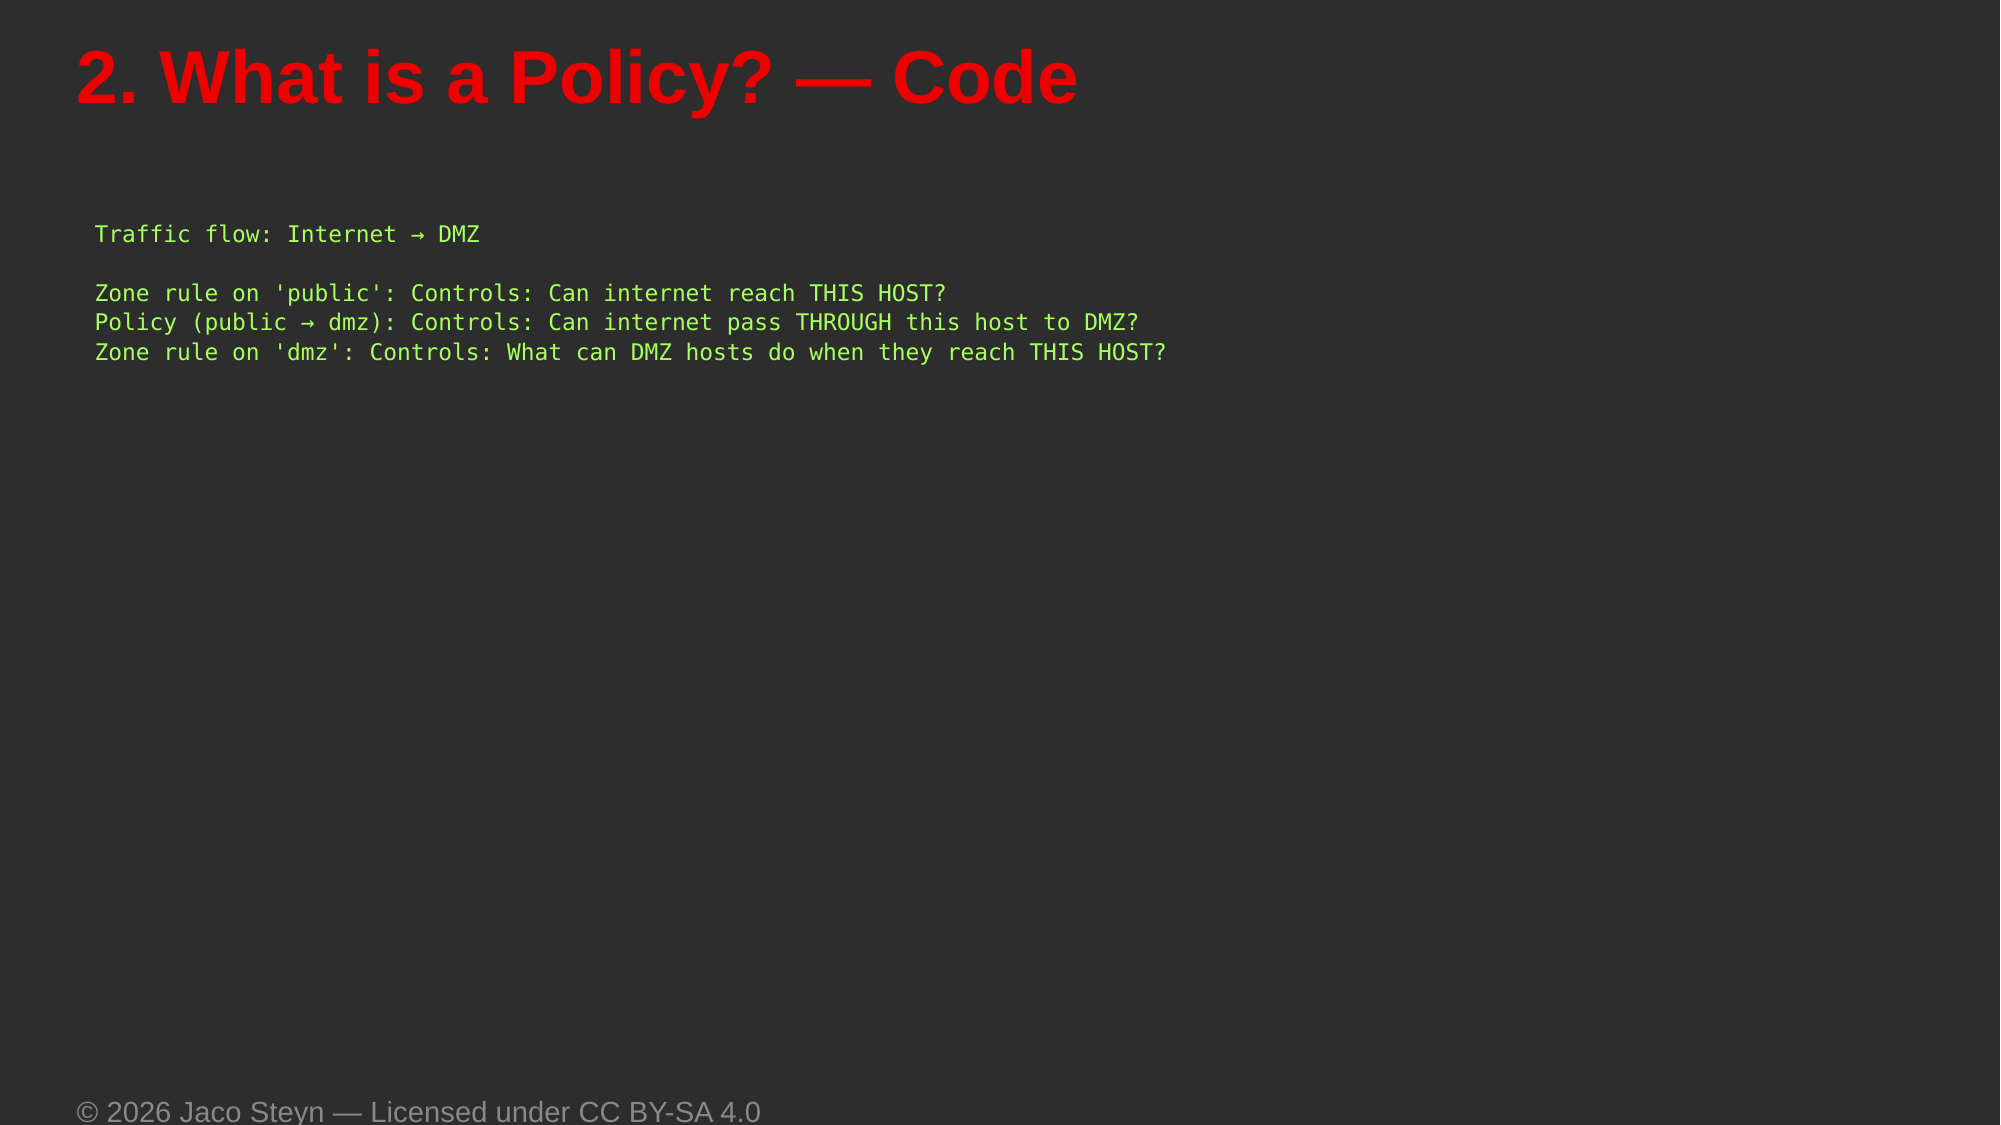

2. What is a Policy? — Code
Traffic flow: Internet → DMZ
Zone rule on 'public': Controls: Can internet reach THIS HOST?
Policy (public → dmz): Controls: Can internet pass THROUGH this host to DMZ?
Zone rule on 'dmz': Controls: What can DMZ hosts do when they reach THIS HOST?
© 2026 Jaco Steyn — Licensed under CC BY-SA 4.0